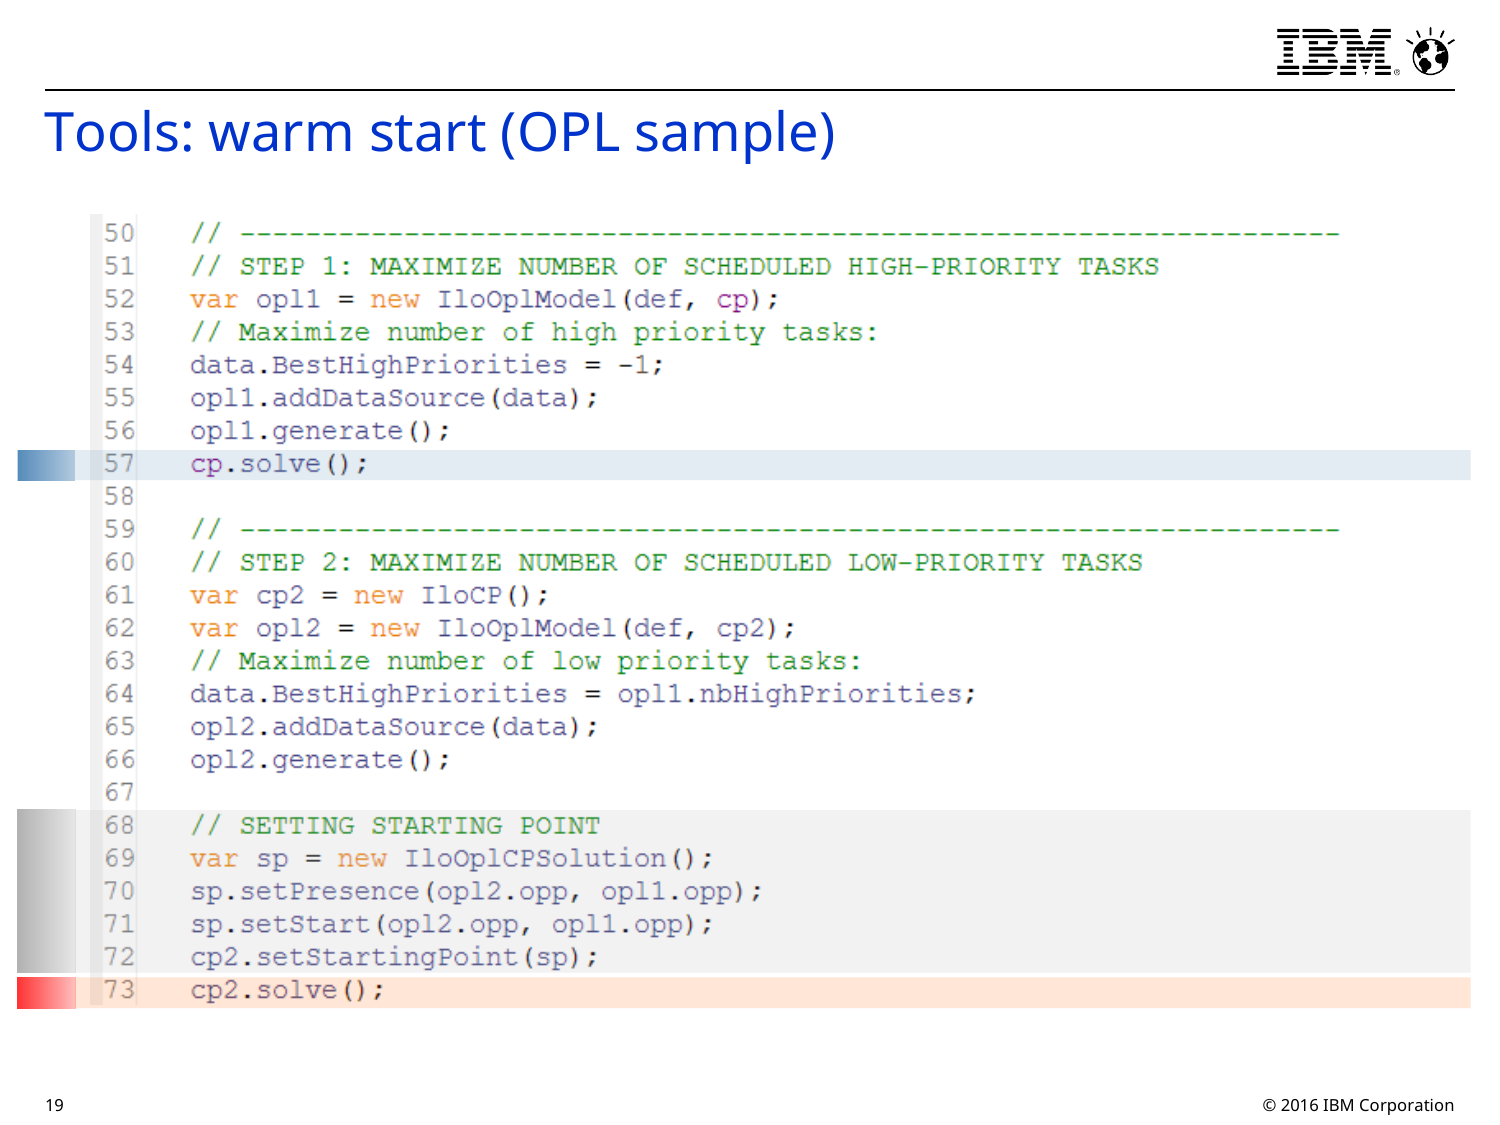

# Tools: warm start (OPL sample)
19